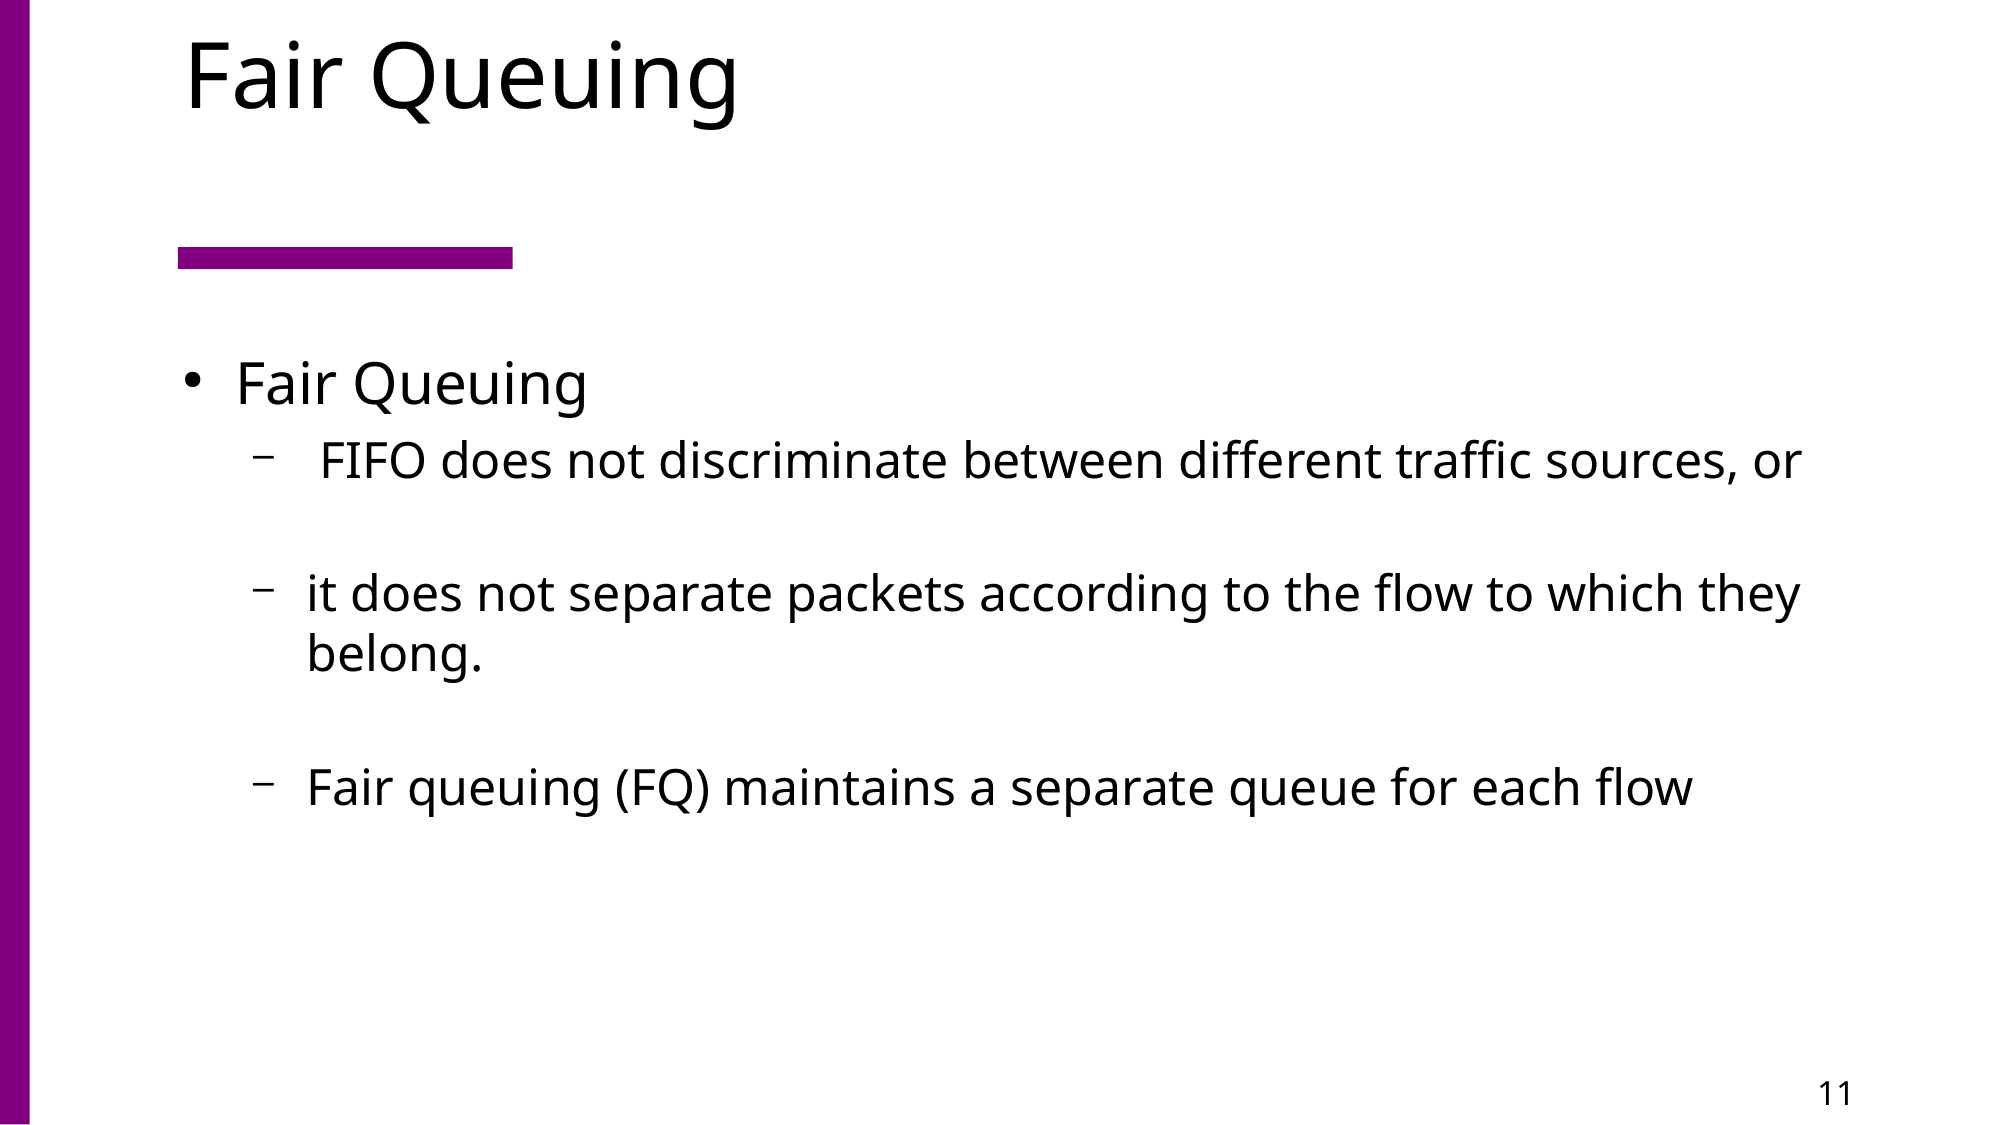

# Fair Queuing
Fair Queuing
 FIFO does not discriminate between different traffic sources, or
it does not separate packets according to the flow to which they belong.
Fair queuing (FQ) maintains a separate queue for each flow